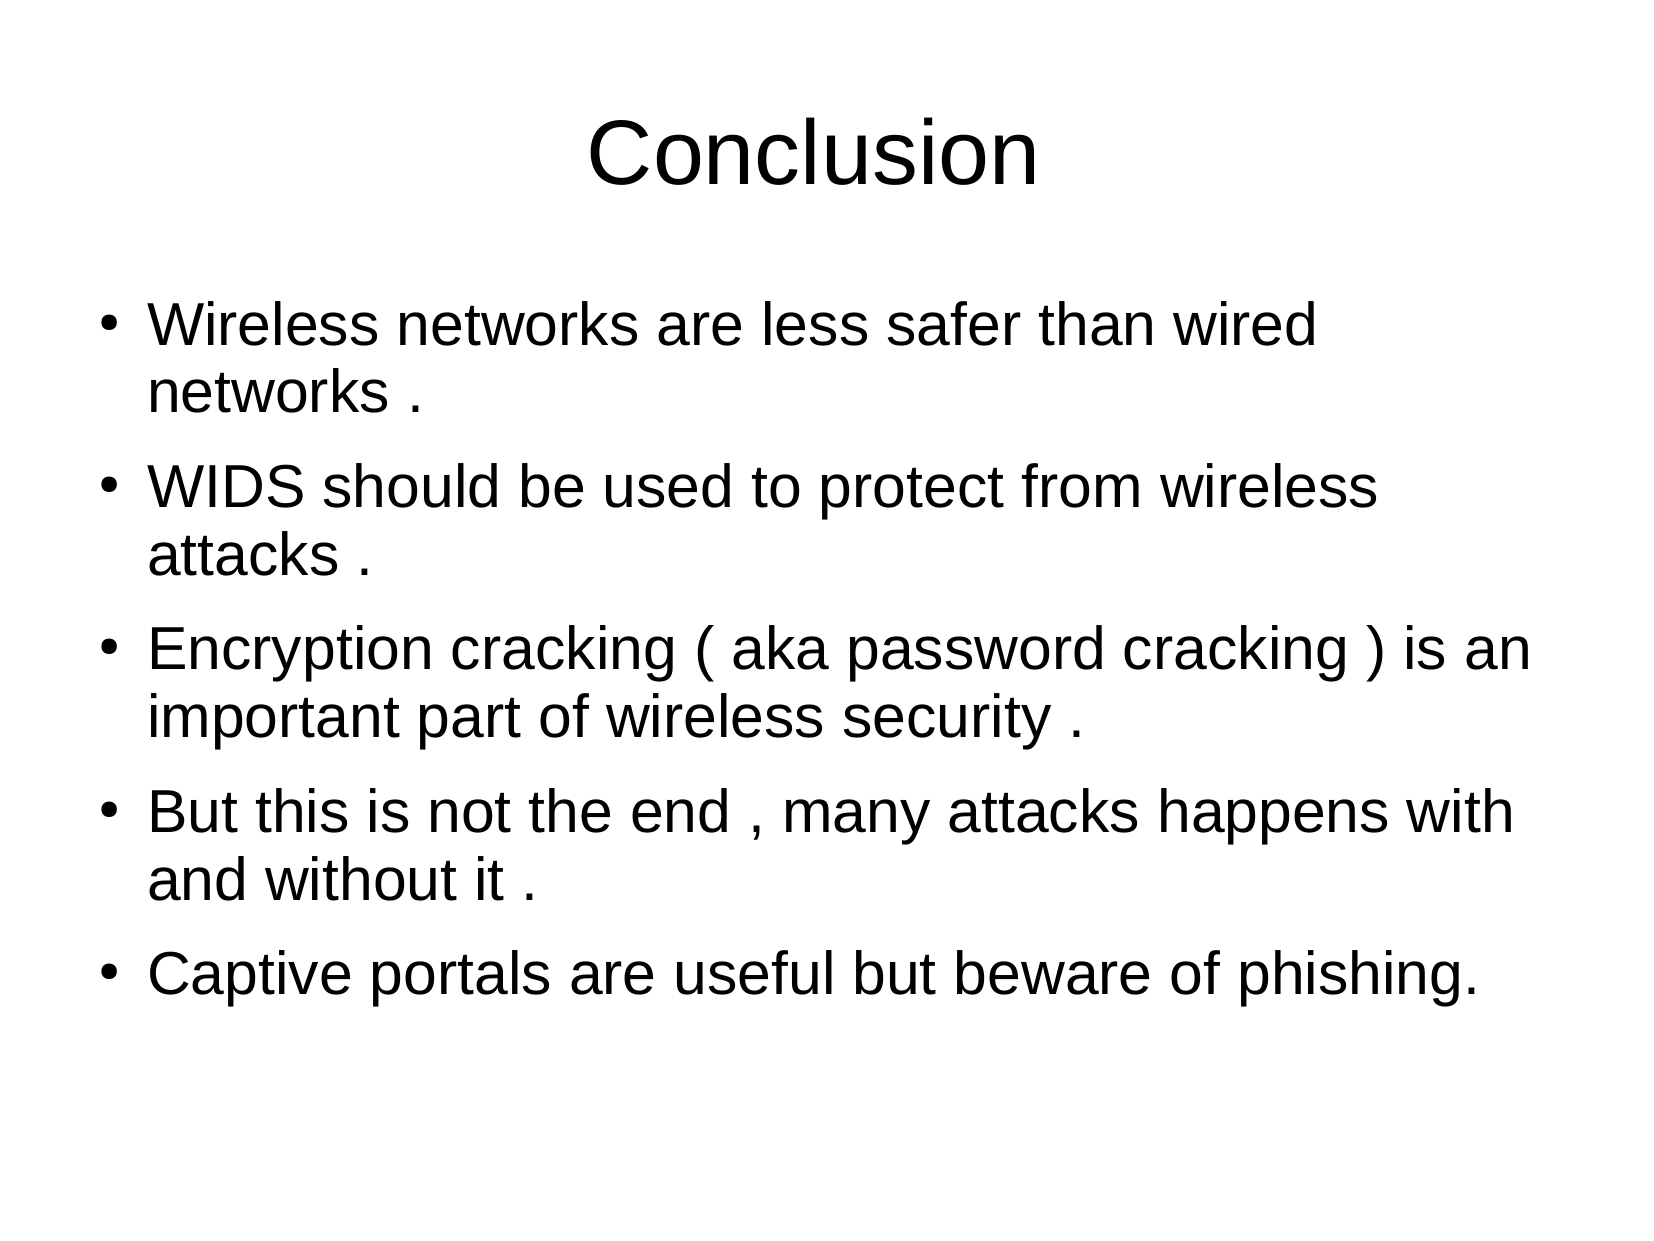

# Conclusion
Wireless networks are less safer than wired networks .
WIDS should be used to protect from wireless attacks .
Encryption cracking ( aka password cracking ) is an important part of wireless security .
But this is not the end , many attacks happens with and without it .
Captive portals are useful but beware of phishing.